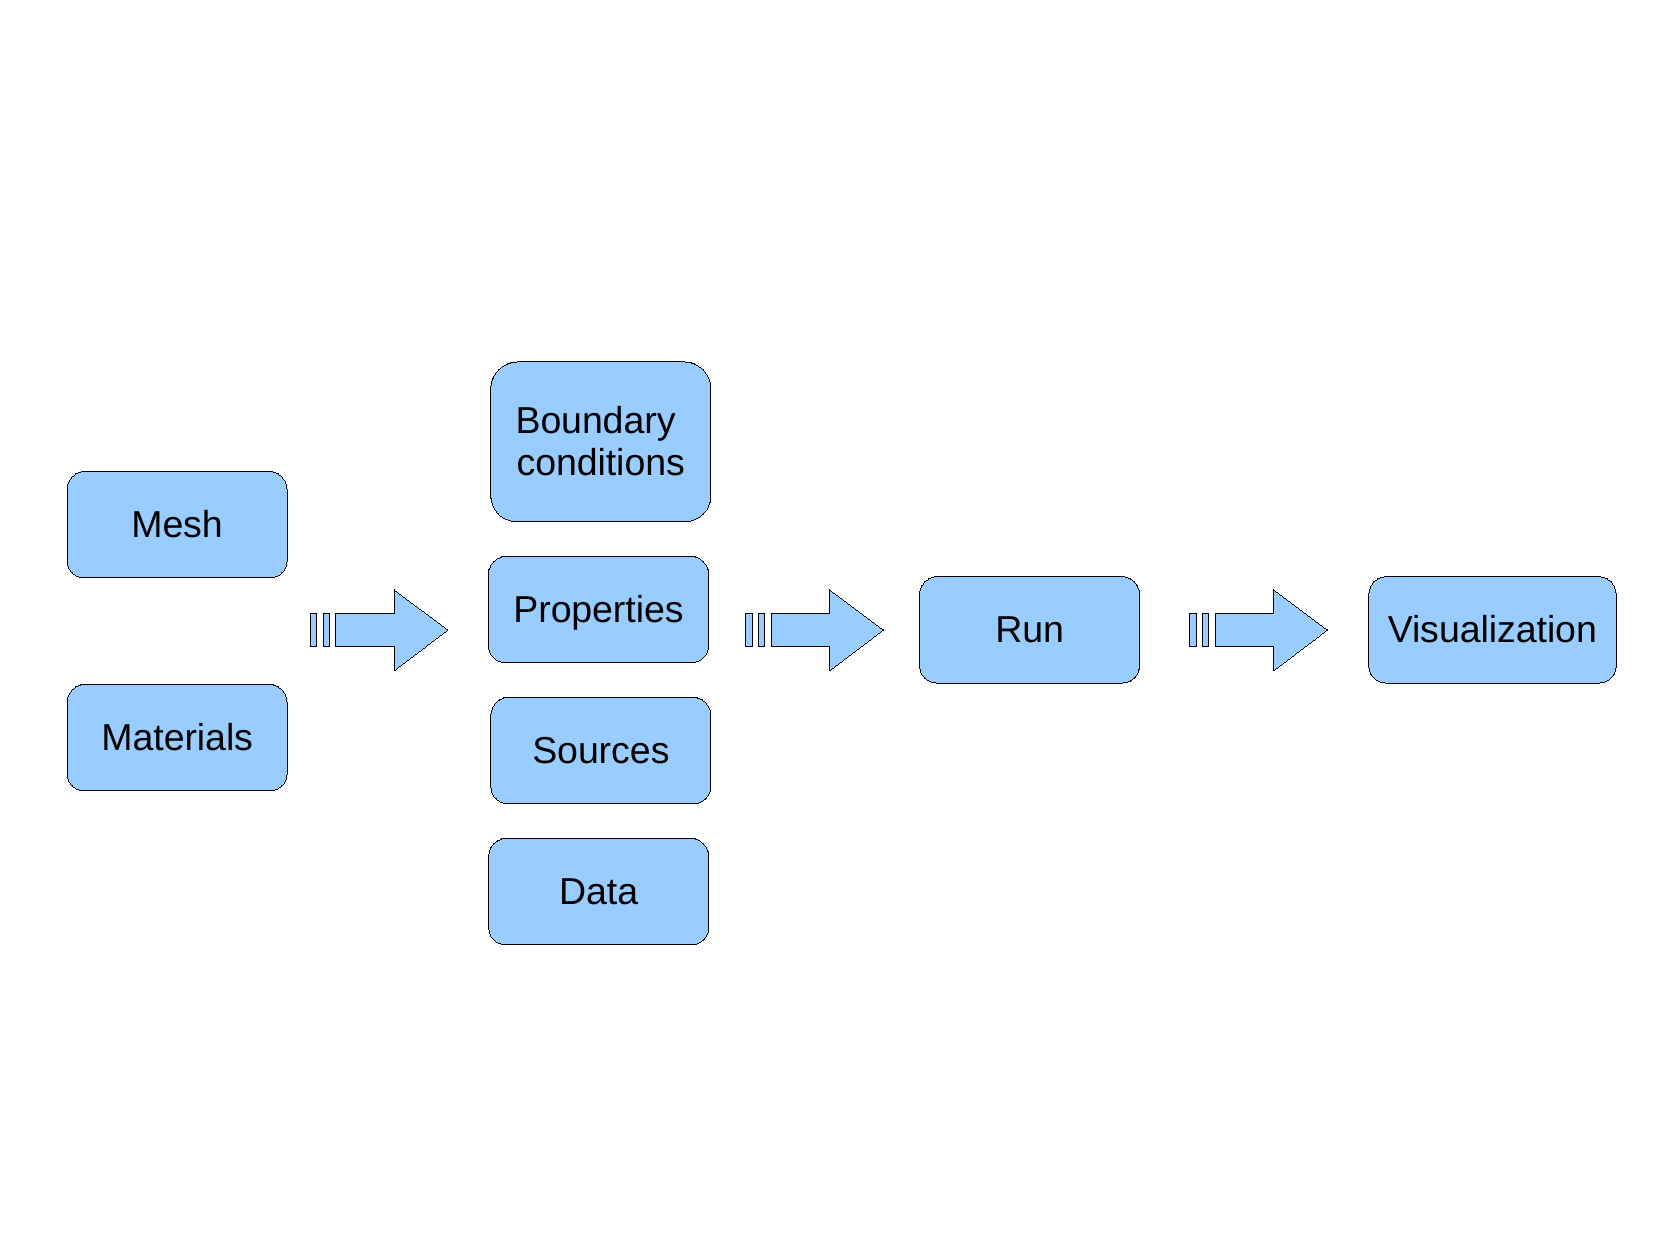

Boundary
conditions
Mesh
Properties
Run
Visualization
Materials
Sources
Data